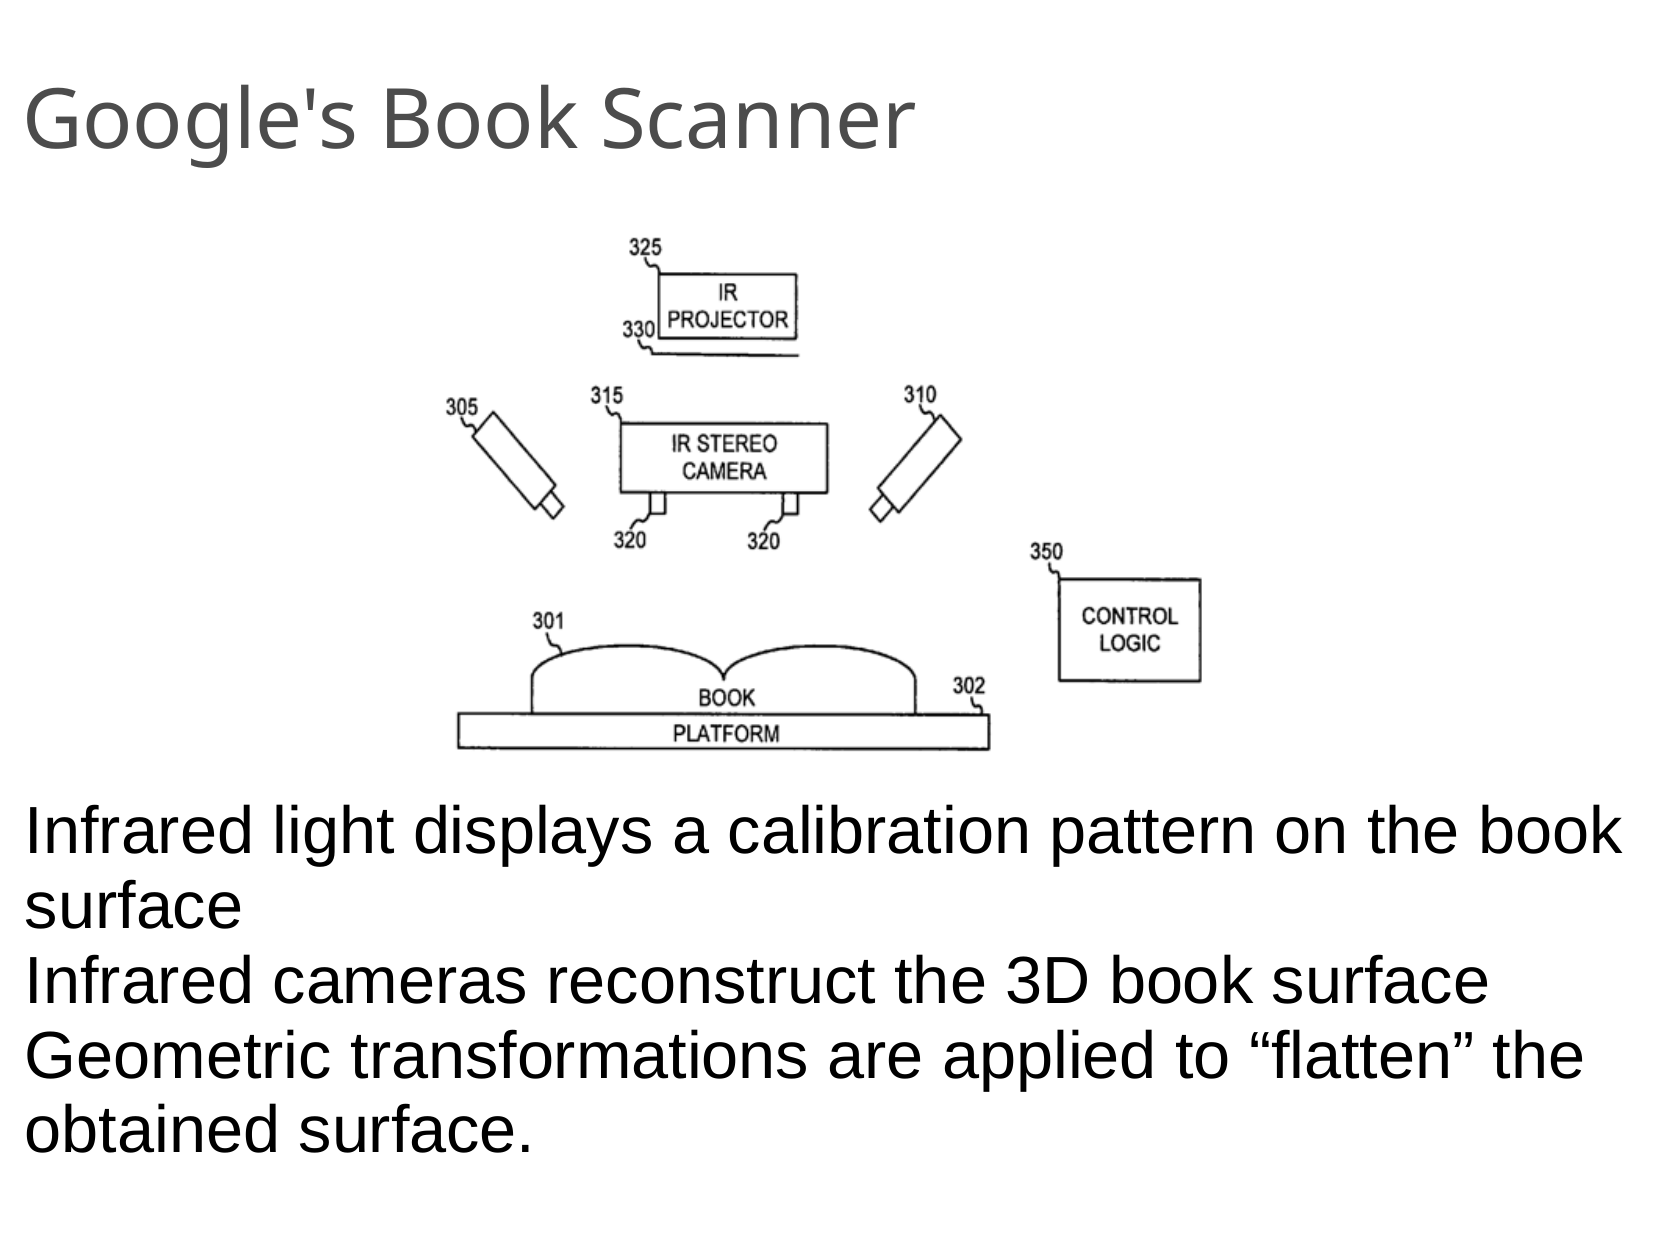

# Google's Book Scanner
Infrared light displays a calibration pattern on the book surface
Infrared cameras reconstruct the 3D book surface
Geometric transformations are applied to “flatten” the obtained surface.